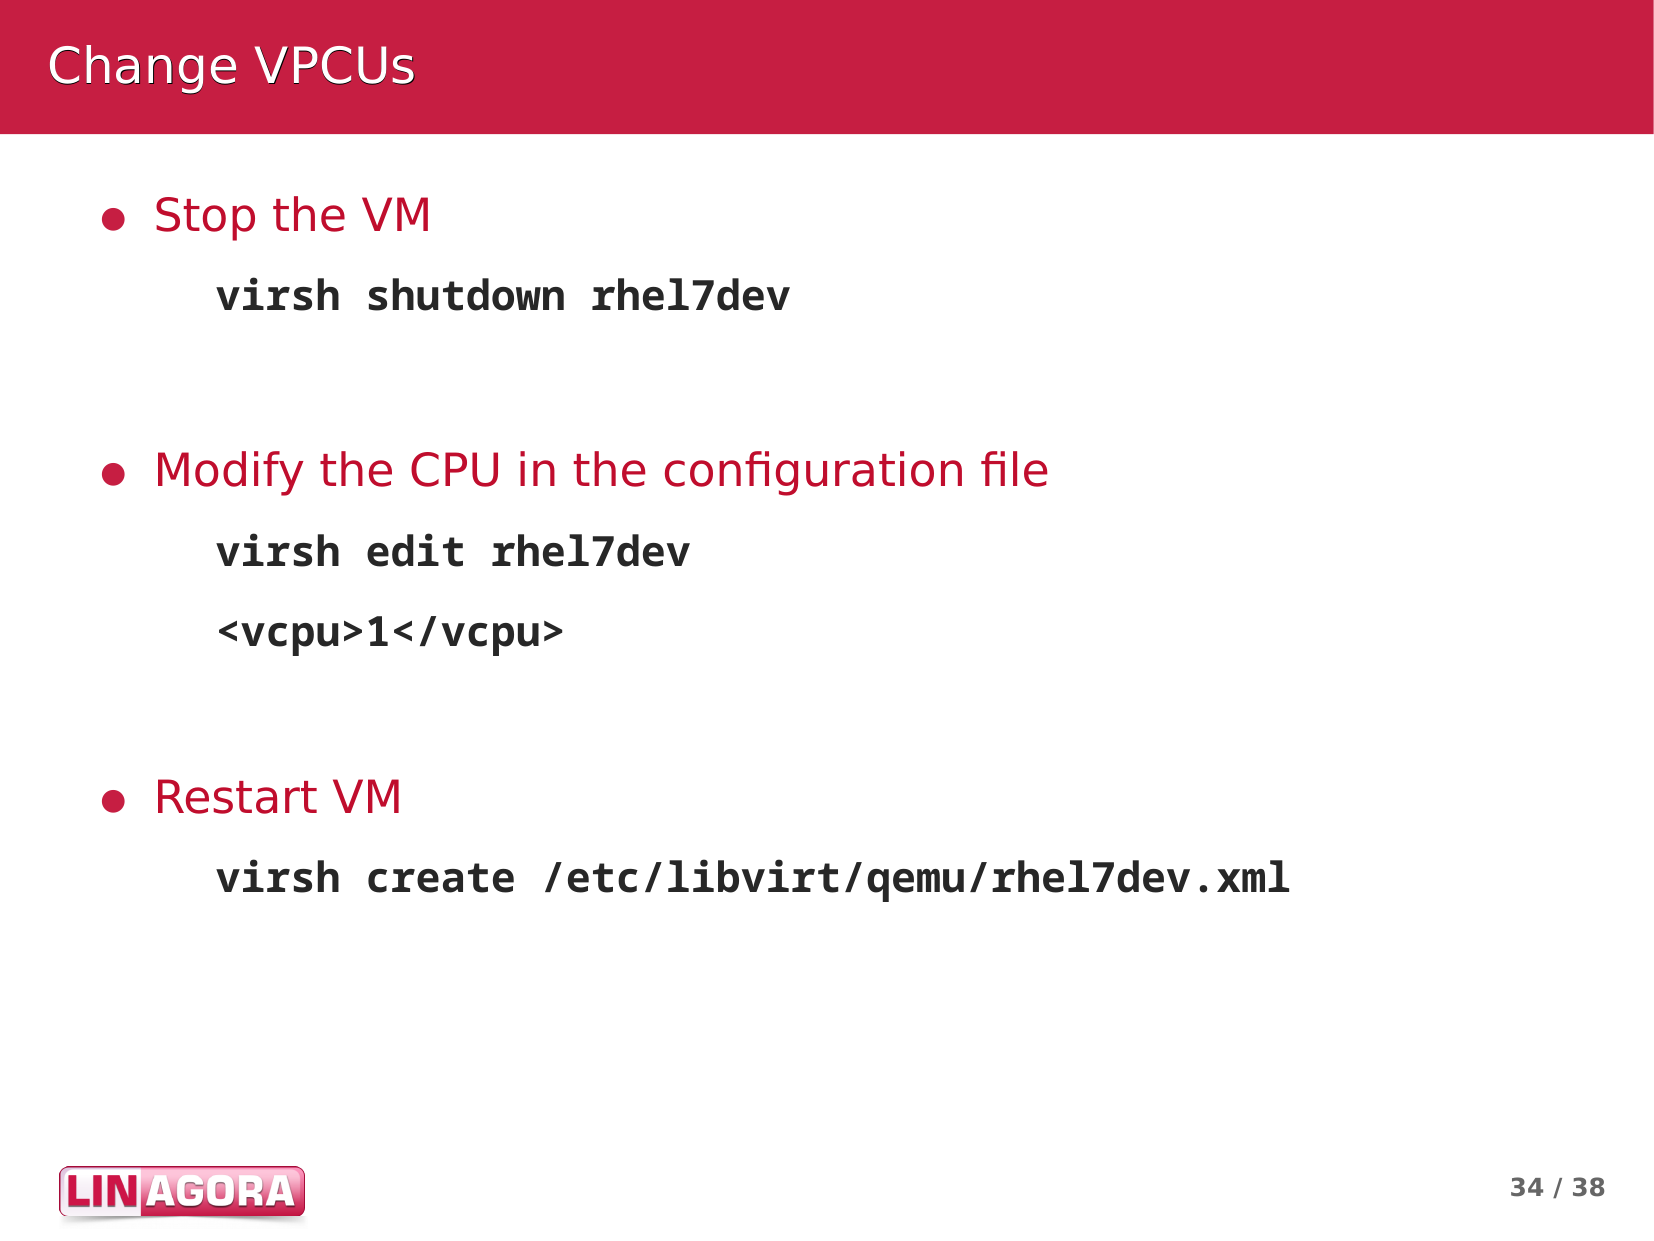

# Change VPCUs
Stop the VM
virsh shutdown rhel7dev
Modify the CPU in the configuration file
virsh edit rhel7dev
<vcpu>1</vcpu>
Restart VM
virsh create /etc/libvirt/qemu/rhel7dev.xml